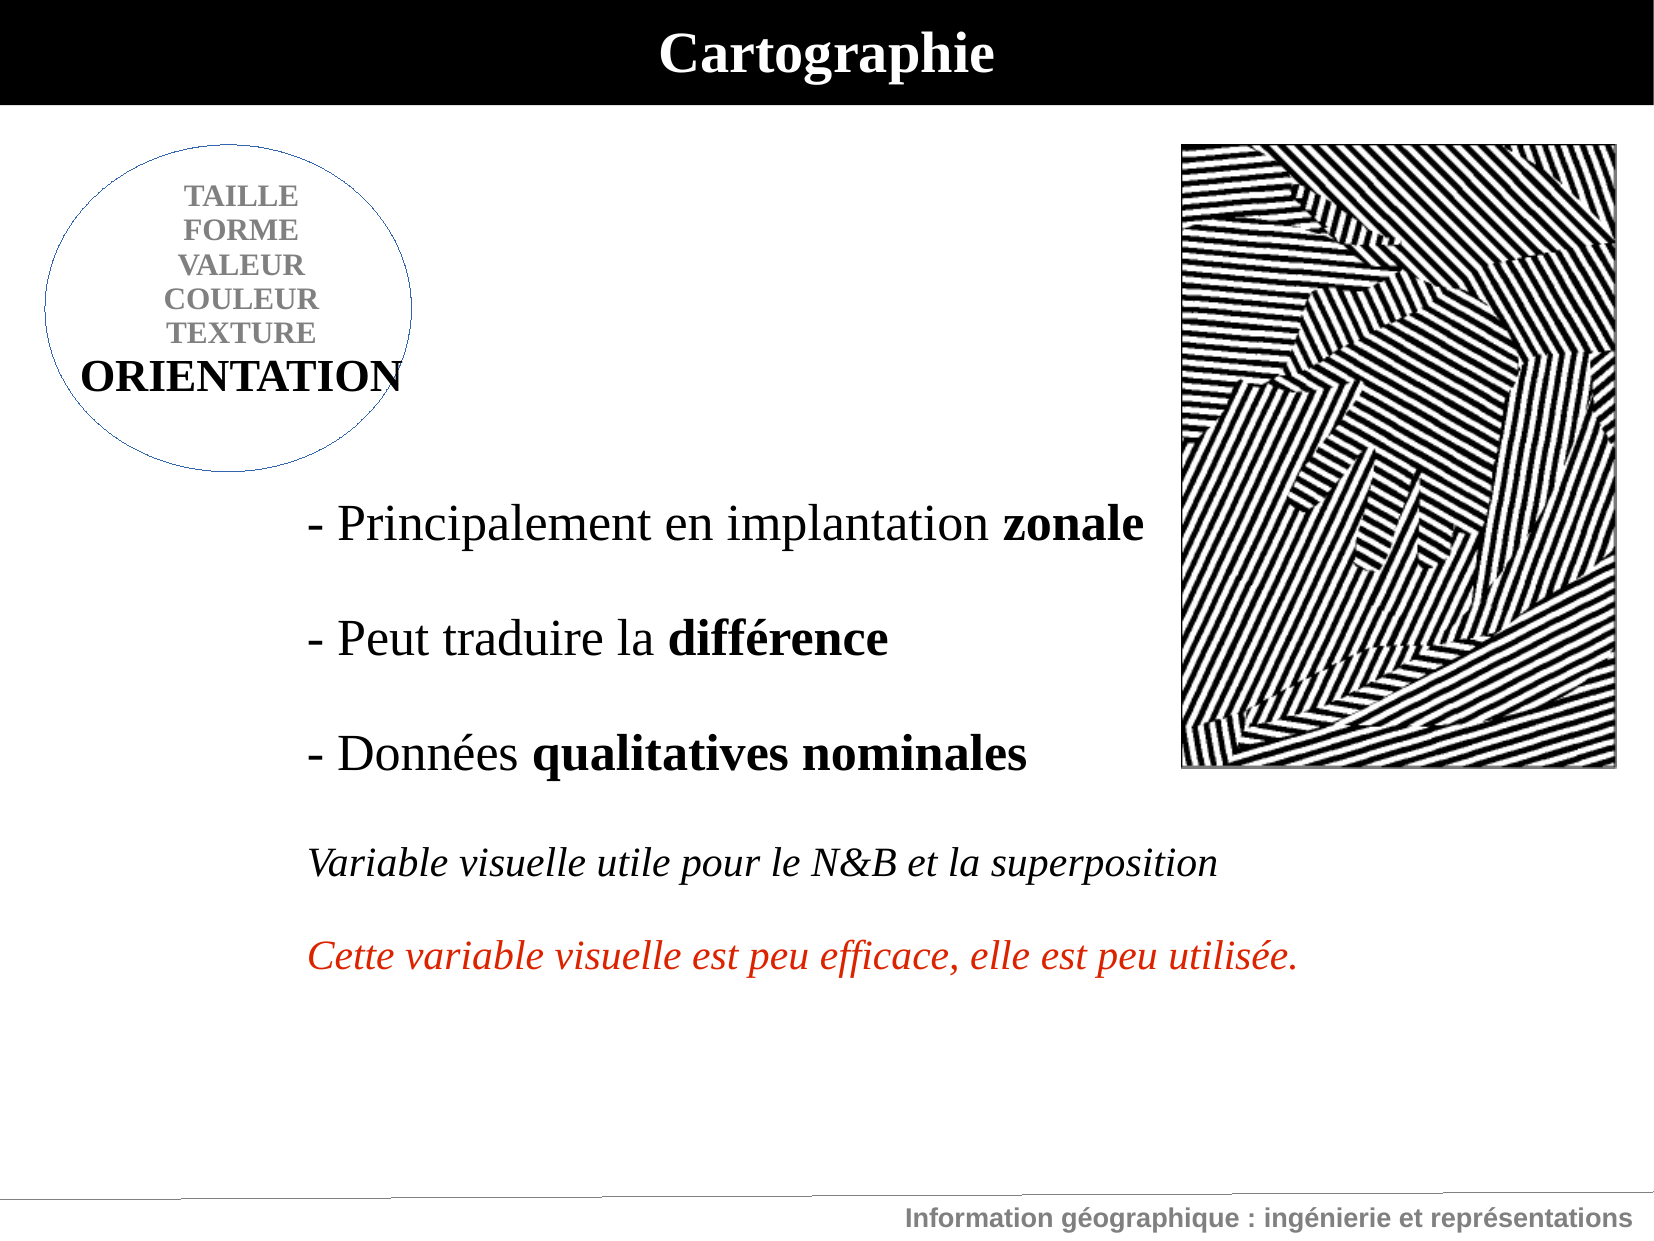

# Cartographie
TAILLE
FORME
VALEUR
COULEUR
TEXTURE
ORIENTATION
- Principalement en implantation zonale
- Peut traduire la différence
- Données qualitatives nominales
Variable visuelle utile pour le N&B et la superposition
Cette variable visuelle est peu efficace, elle est peu utilisée.